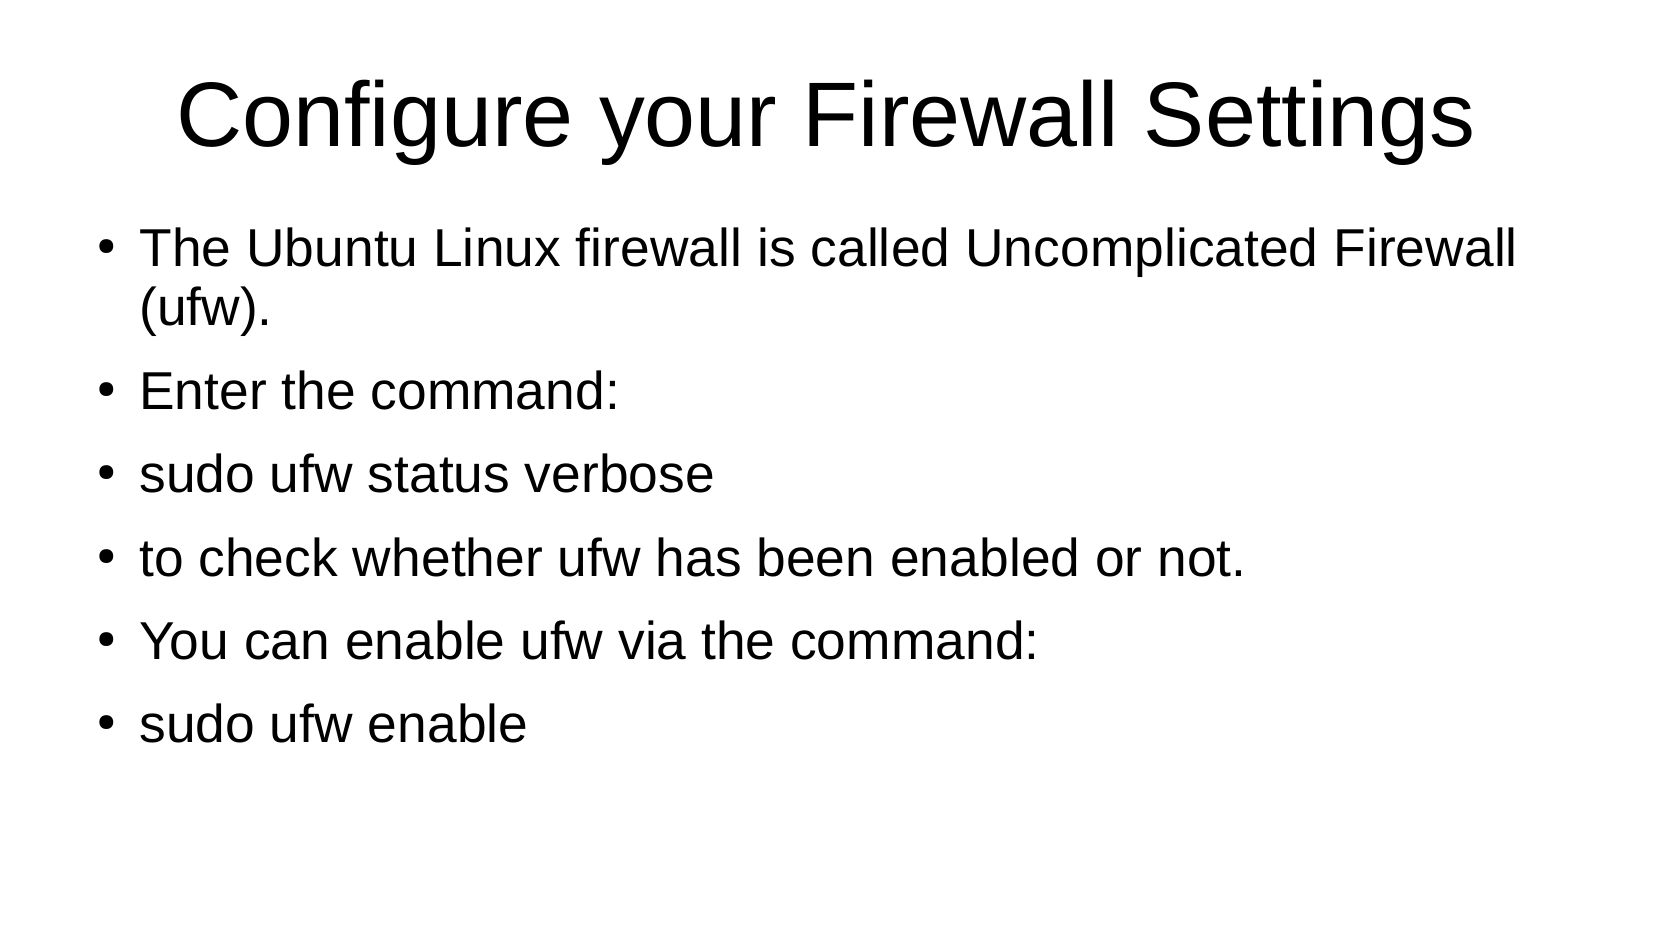

# Configure your Firewall Settings
The Ubuntu Linux firewall is called Uncomplicated Firewall (ufw).
Enter the command:
sudo ufw status verbose
to check whether ufw has been enabled or not.
You can enable ufw via the command:
sudo ufw enable